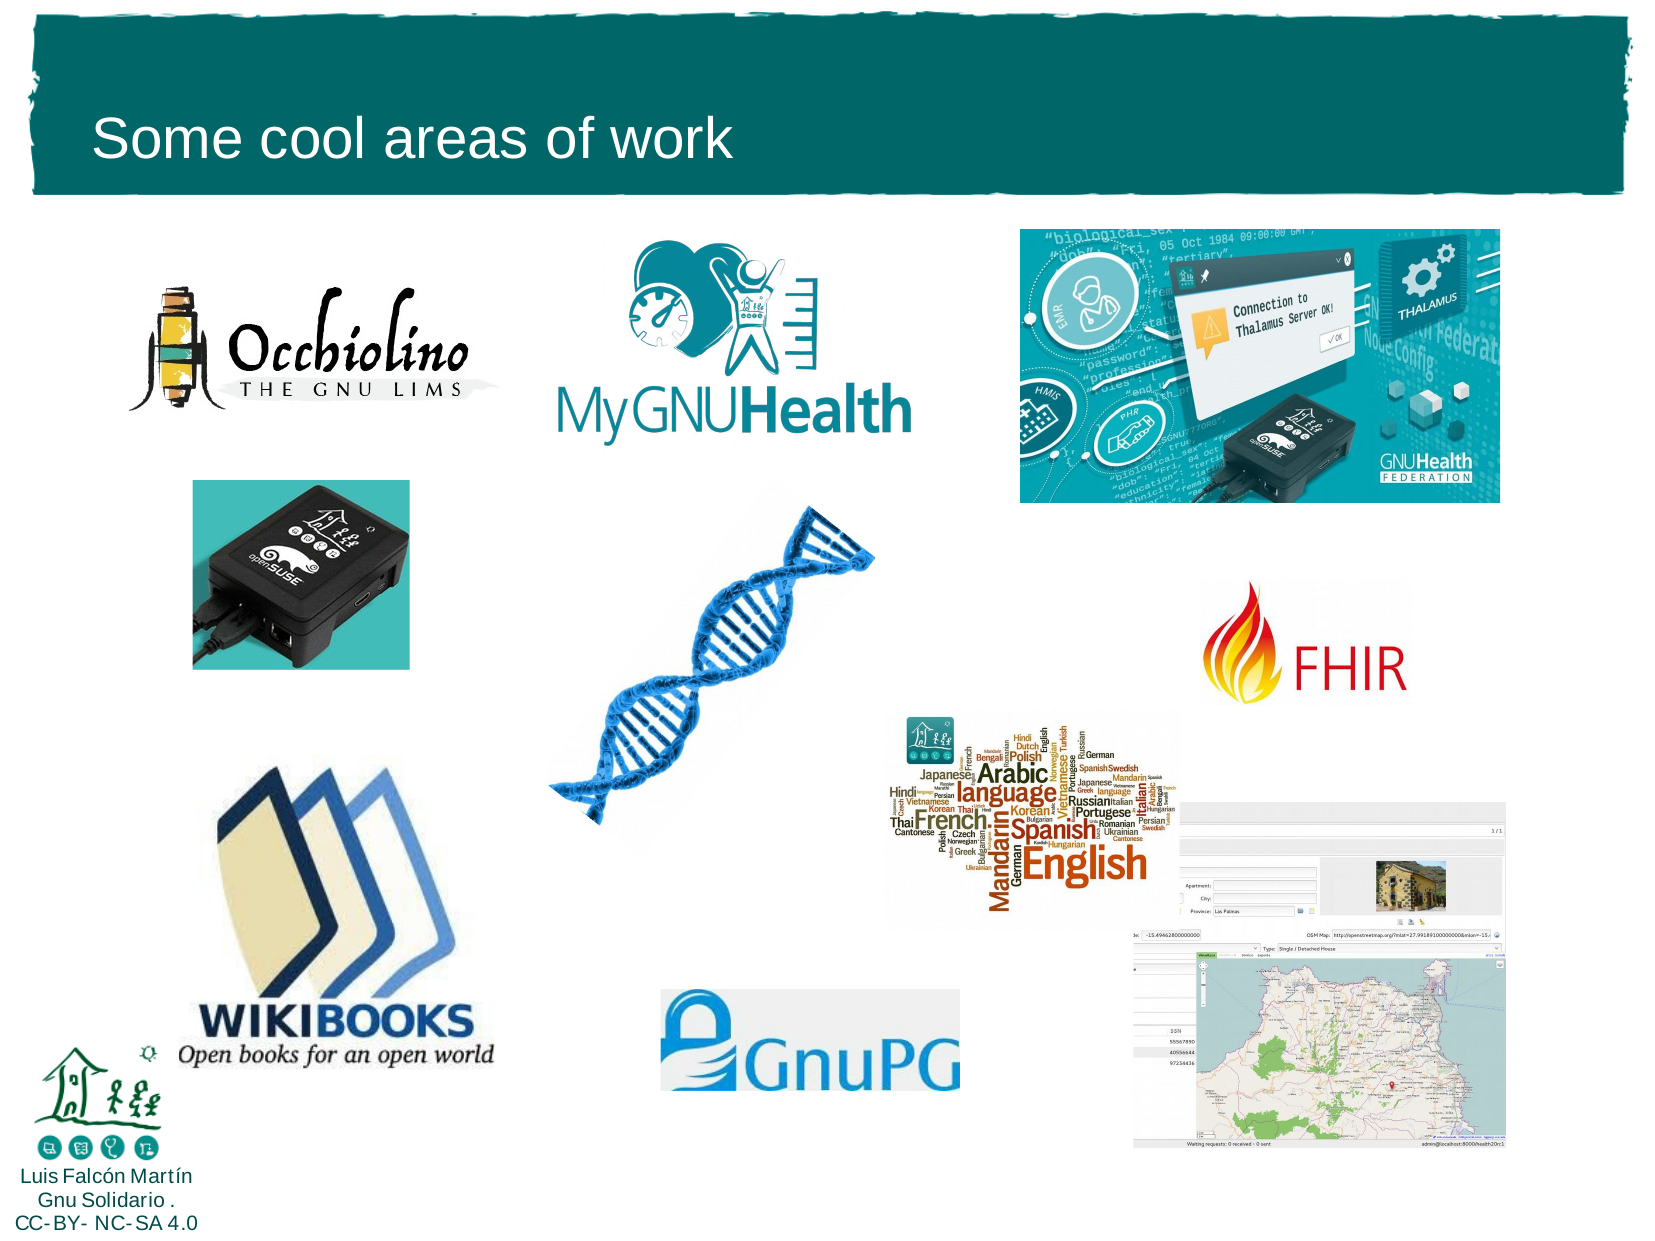

# Some cool areas of work
LuisFalcónMartín
GnuSolidario.
CC-BY-NC-SA4.0